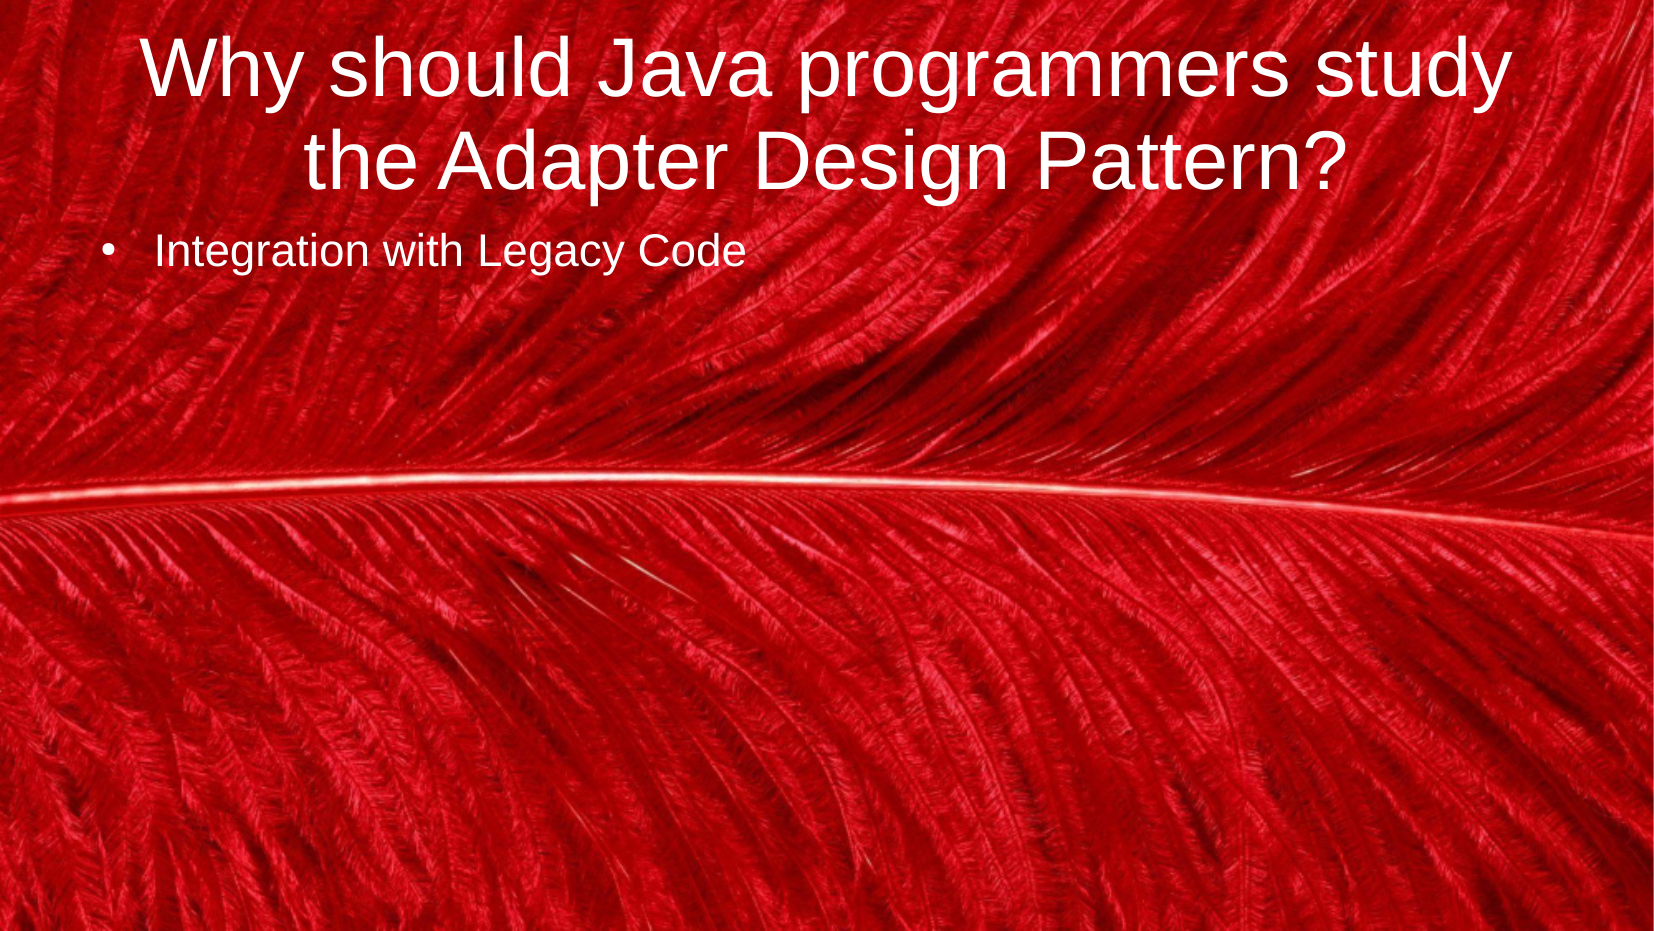

# Why should Java programmers study the Adapter Design Pattern?
Integration with Legacy Code